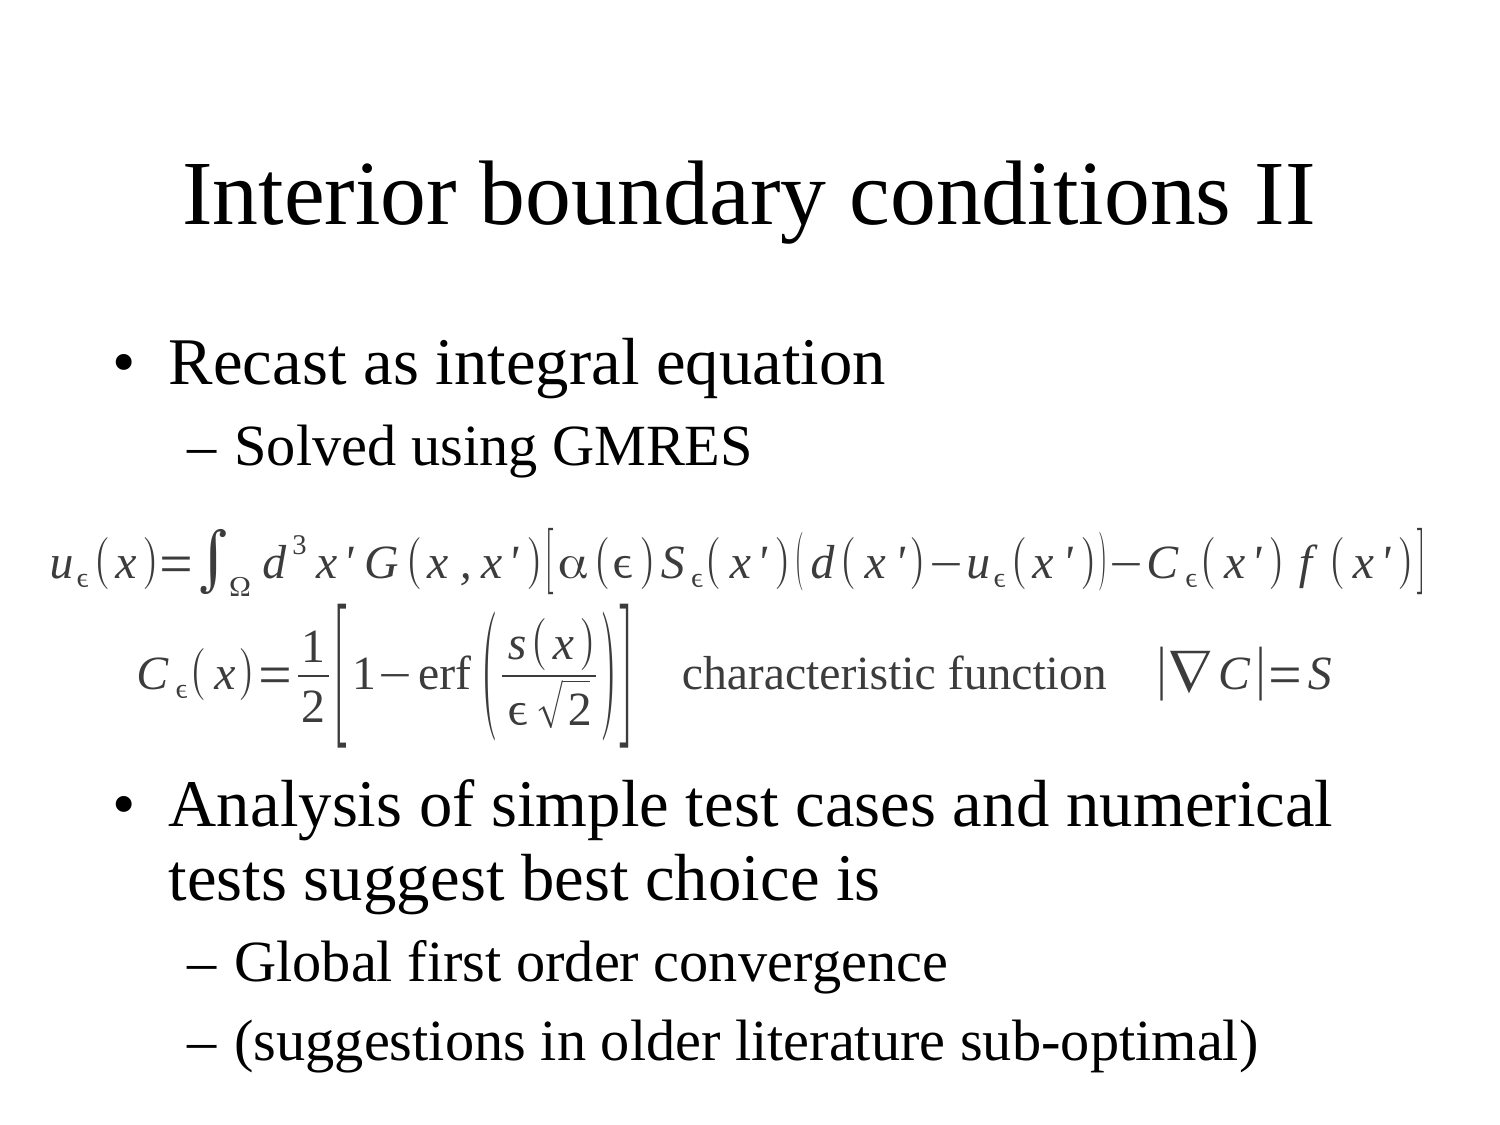

# Interior boundary conditions II
Recast as integral equation
Solved using GMRES
Analysis of simple test cases and numerical tests suggest best choice is
Global first order convergence
(suggestions in older literature sub-optimal)